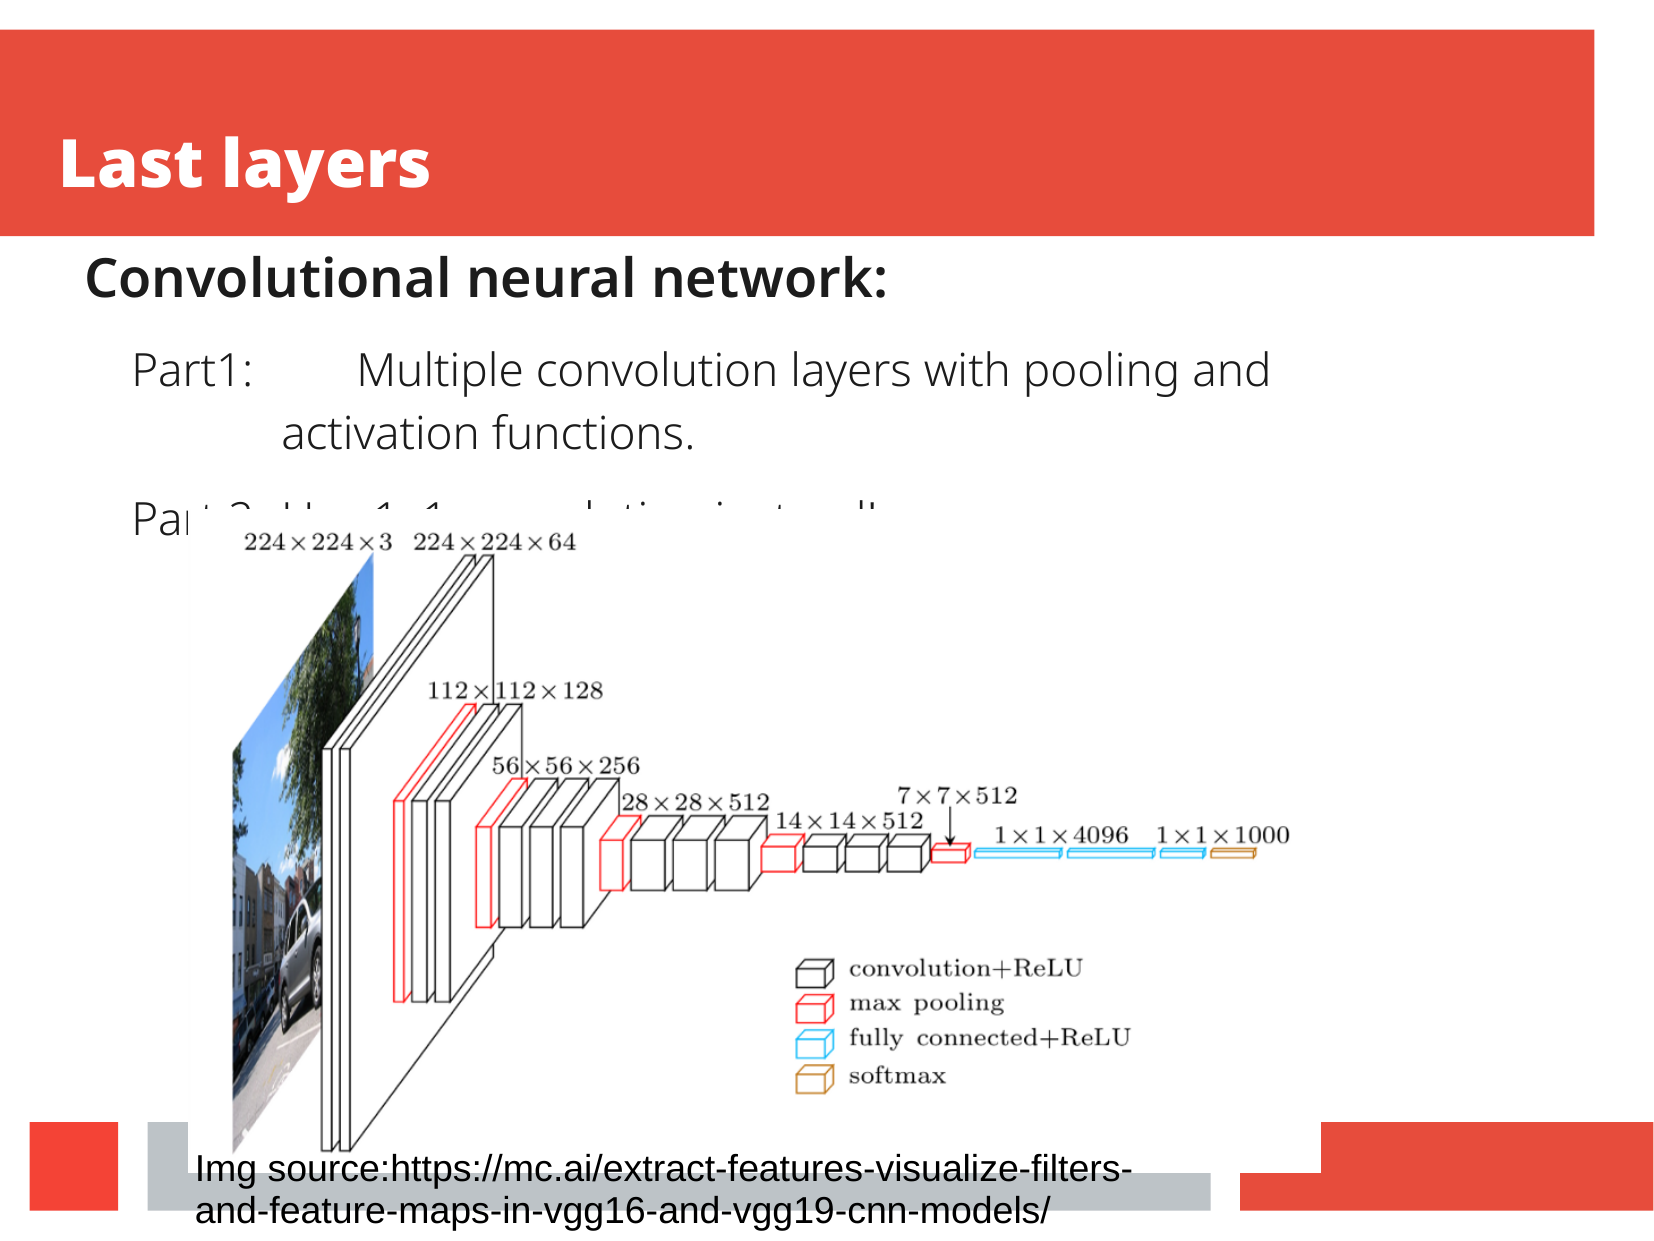

# Last layers
Convolutional neural network:
Part1:		Multiple convolution layers with pooling and 				 		activation functions.
Part 2: 	Use 1x1 convolution instead!
Img source:https://mc.ai/extract-features-visualize-filters-and-feature-maps-in-vgg16-and-vgg19-cnn-models/